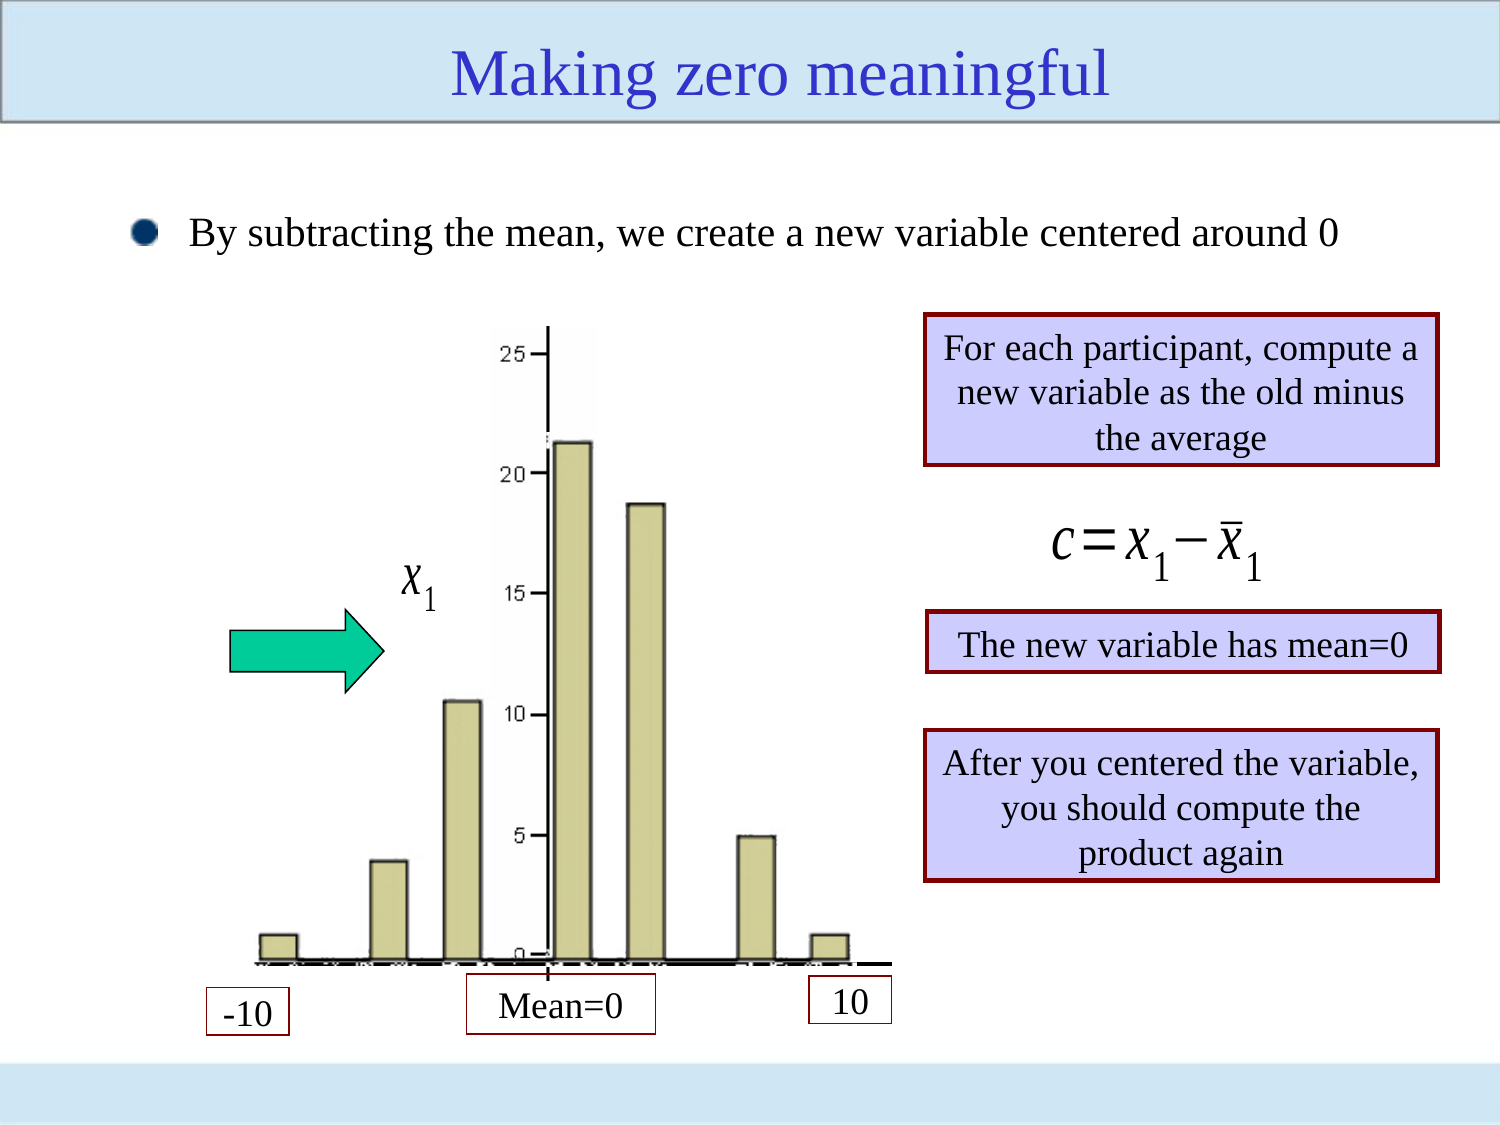

# Making zero meaningful
By subtracting the mean, we create a new variable centered around 0
For each participant, compute a new variable as the old minus the average
The new variable has mean=0
After you centered the variable, you should compute the product again
Mean=0
10
-10